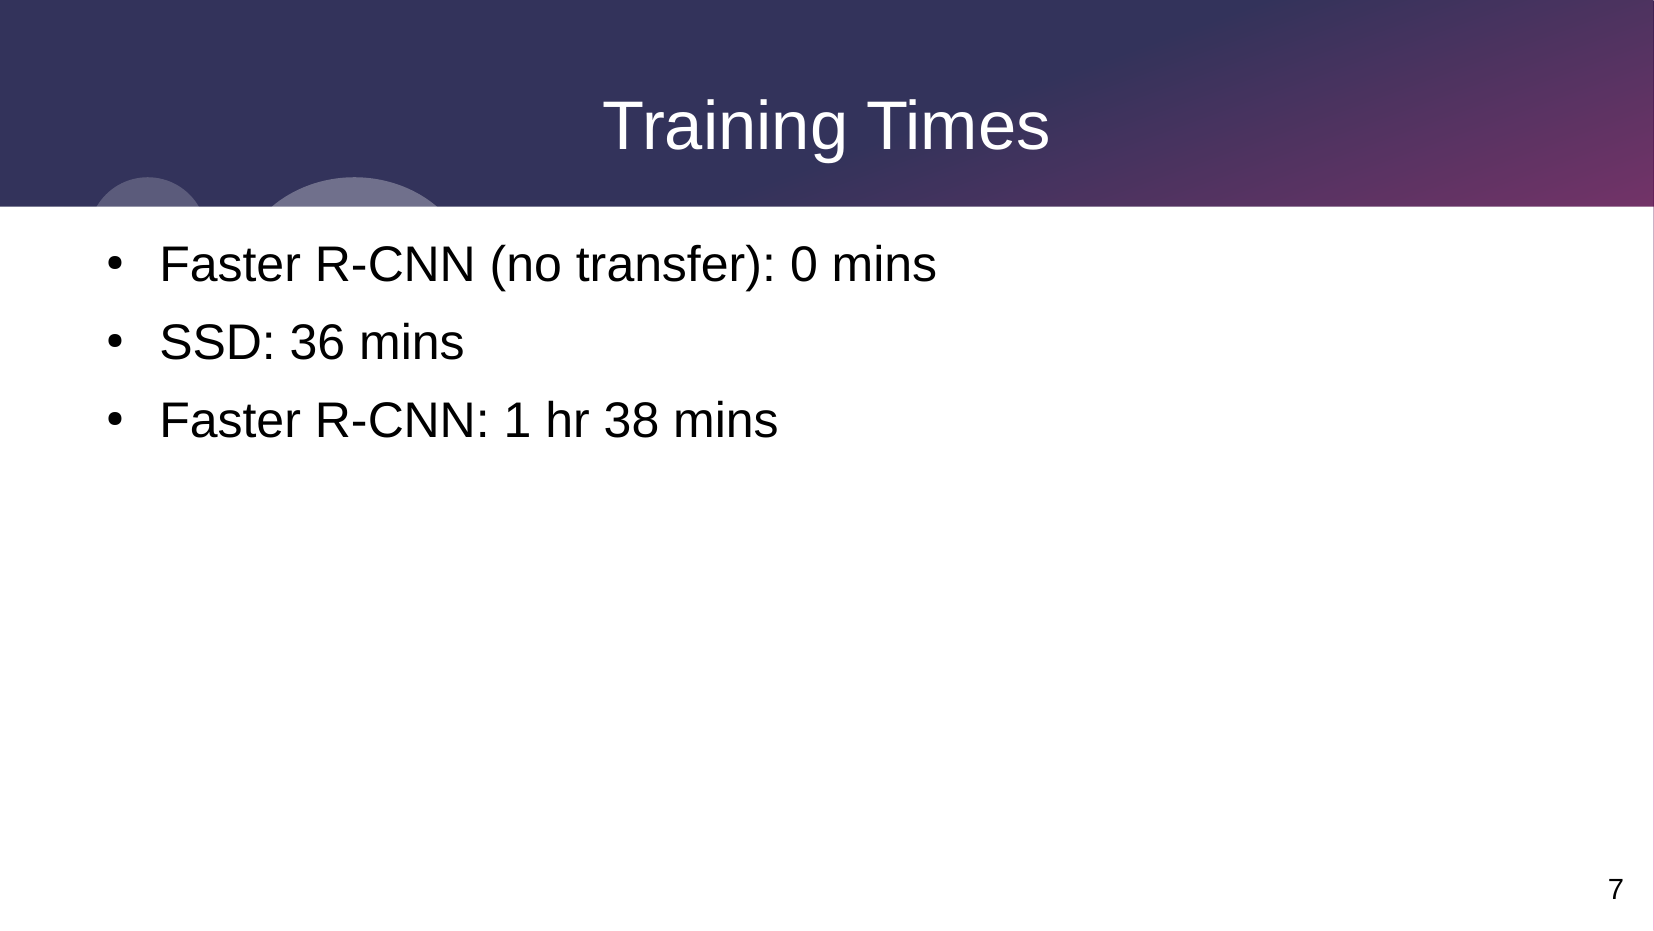

# Training Times
Faster R-CNN (no transfer): 0 mins
SSD: 36 mins
Faster R-CNN: 1 hr 38 mins